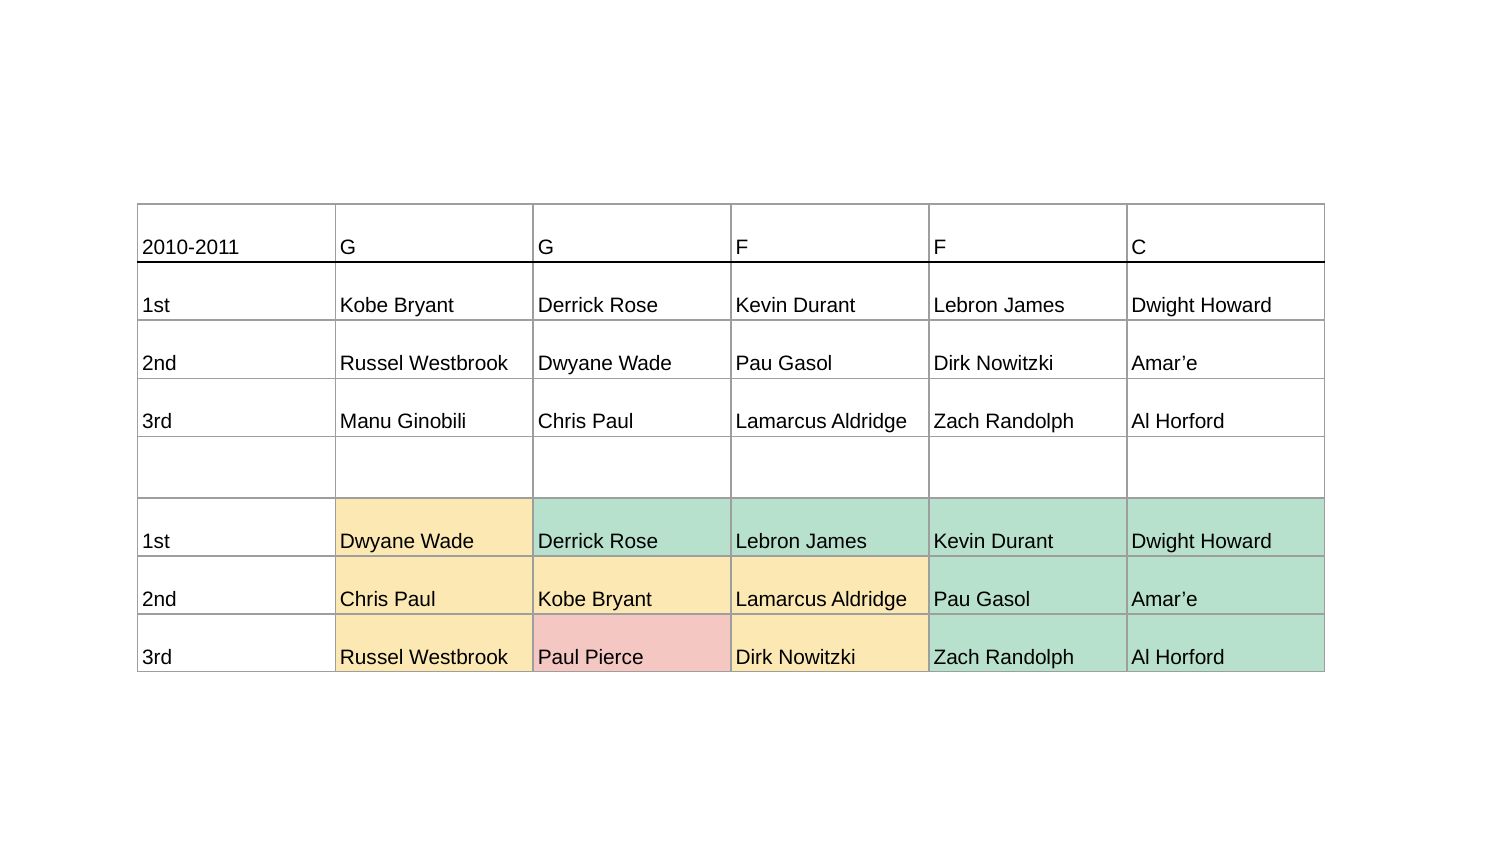

| 2010-2011 | G | G | F | F | C |
| --- | --- | --- | --- | --- | --- |
| 1st | Kobe Bryant | Derrick Rose | Kevin Durant | Lebron James | Dwight Howard |
| 2nd | Russel Westbrook | Dwyane Wade | Pau Gasol | Dirk Nowitzki | Amar’e |
| 3rd | Manu Ginobili | Chris Paul | Lamarcus Aldridge | Zach Randolph | Al Horford |
| | | | | | |
| 1st | Dwyane Wade | Derrick Rose | Lebron James | Kevin Durant | Dwight Howard |
| 2nd | Chris Paul | Kobe Bryant | Lamarcus Aldridge | Pau Gasol | Amar’e |
| 3rd | Russel Westbrook | Paul Pierce | Dirk Nowitzki | Zach Randolph | Al Horford |